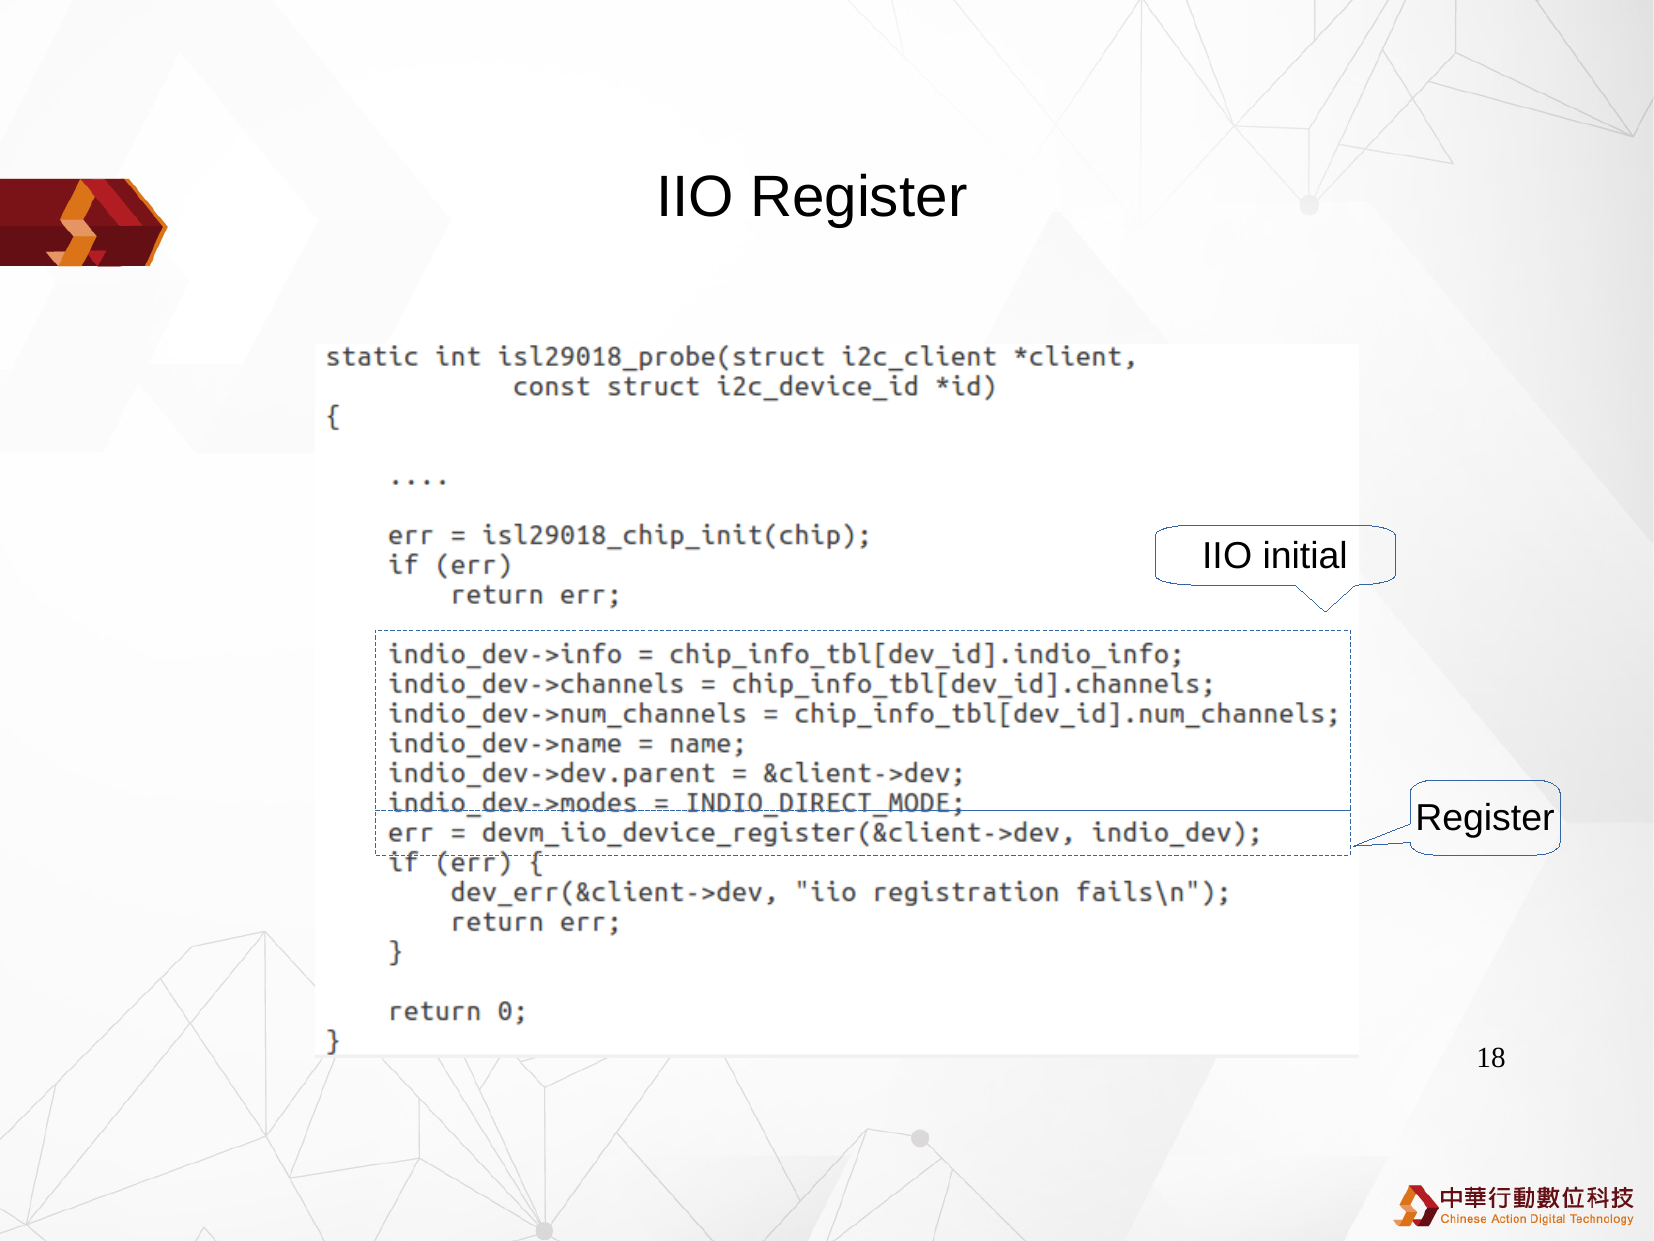

# IIO Register
IIO initial
Register
18